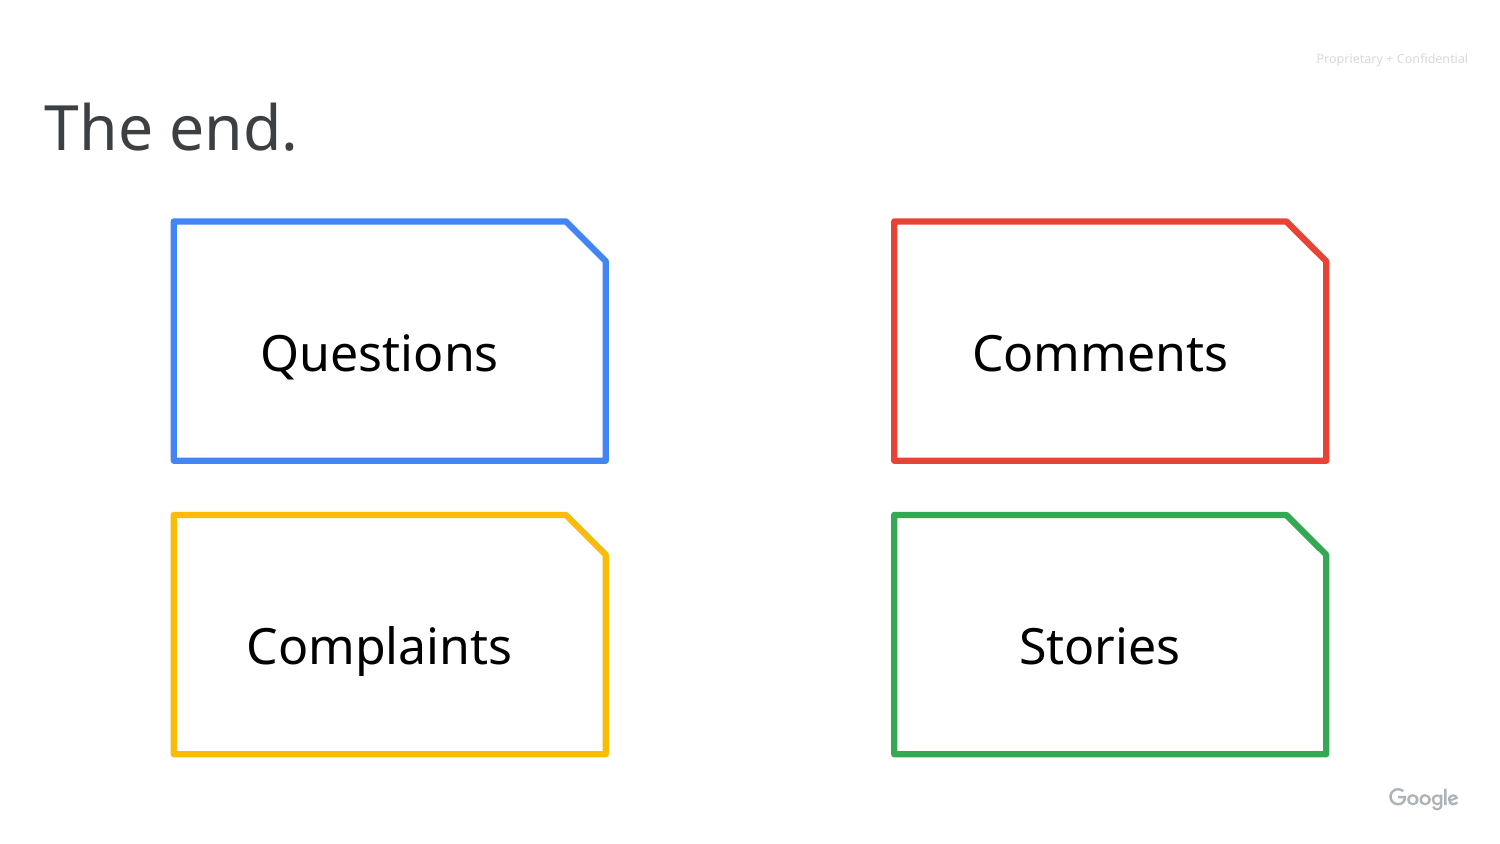

# The end.
Questions
Comments
Complaints
Stories